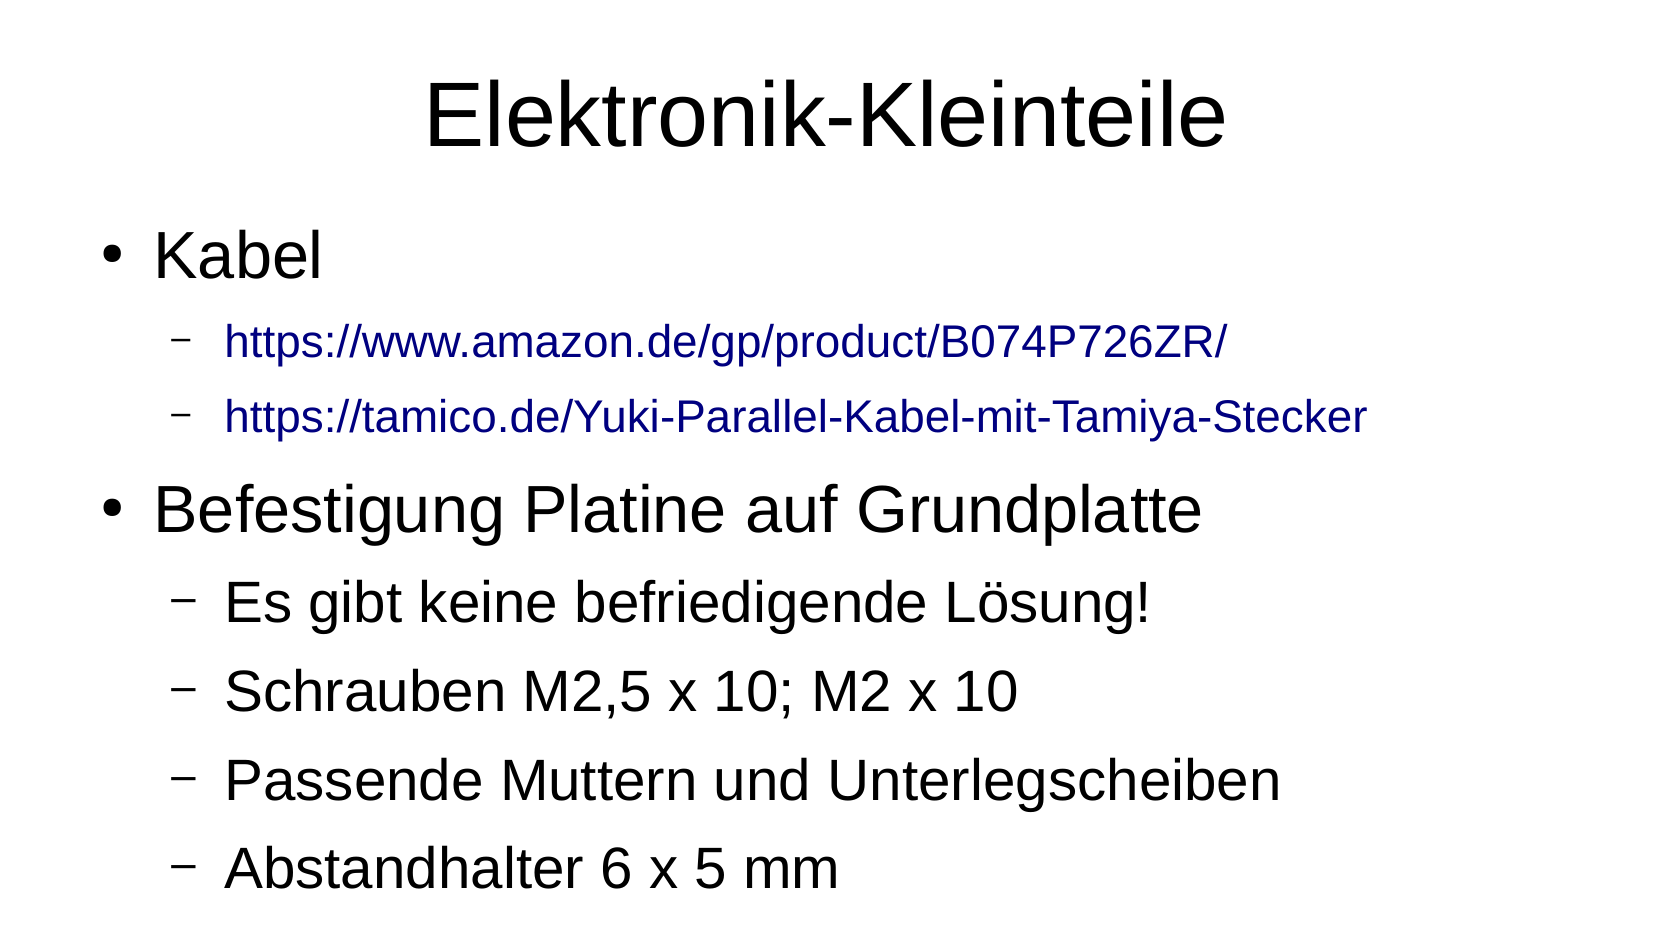

# Elektronik-Kleinteile
Kabel
https://www.amazon.de/gp/product/B074P726ZR/
https://tamico.de/Yuki-Parallel-Kabel-mit-Tamiya-Stecker
Befestigung Platine auf Grundplatte
Es gibt keine befriedigende Lösung!
Schrauben M2,5 x 10; M2 x 10
Passende Muttern und Unterlegscheiben
Abstandhalter 6 x 5 mm